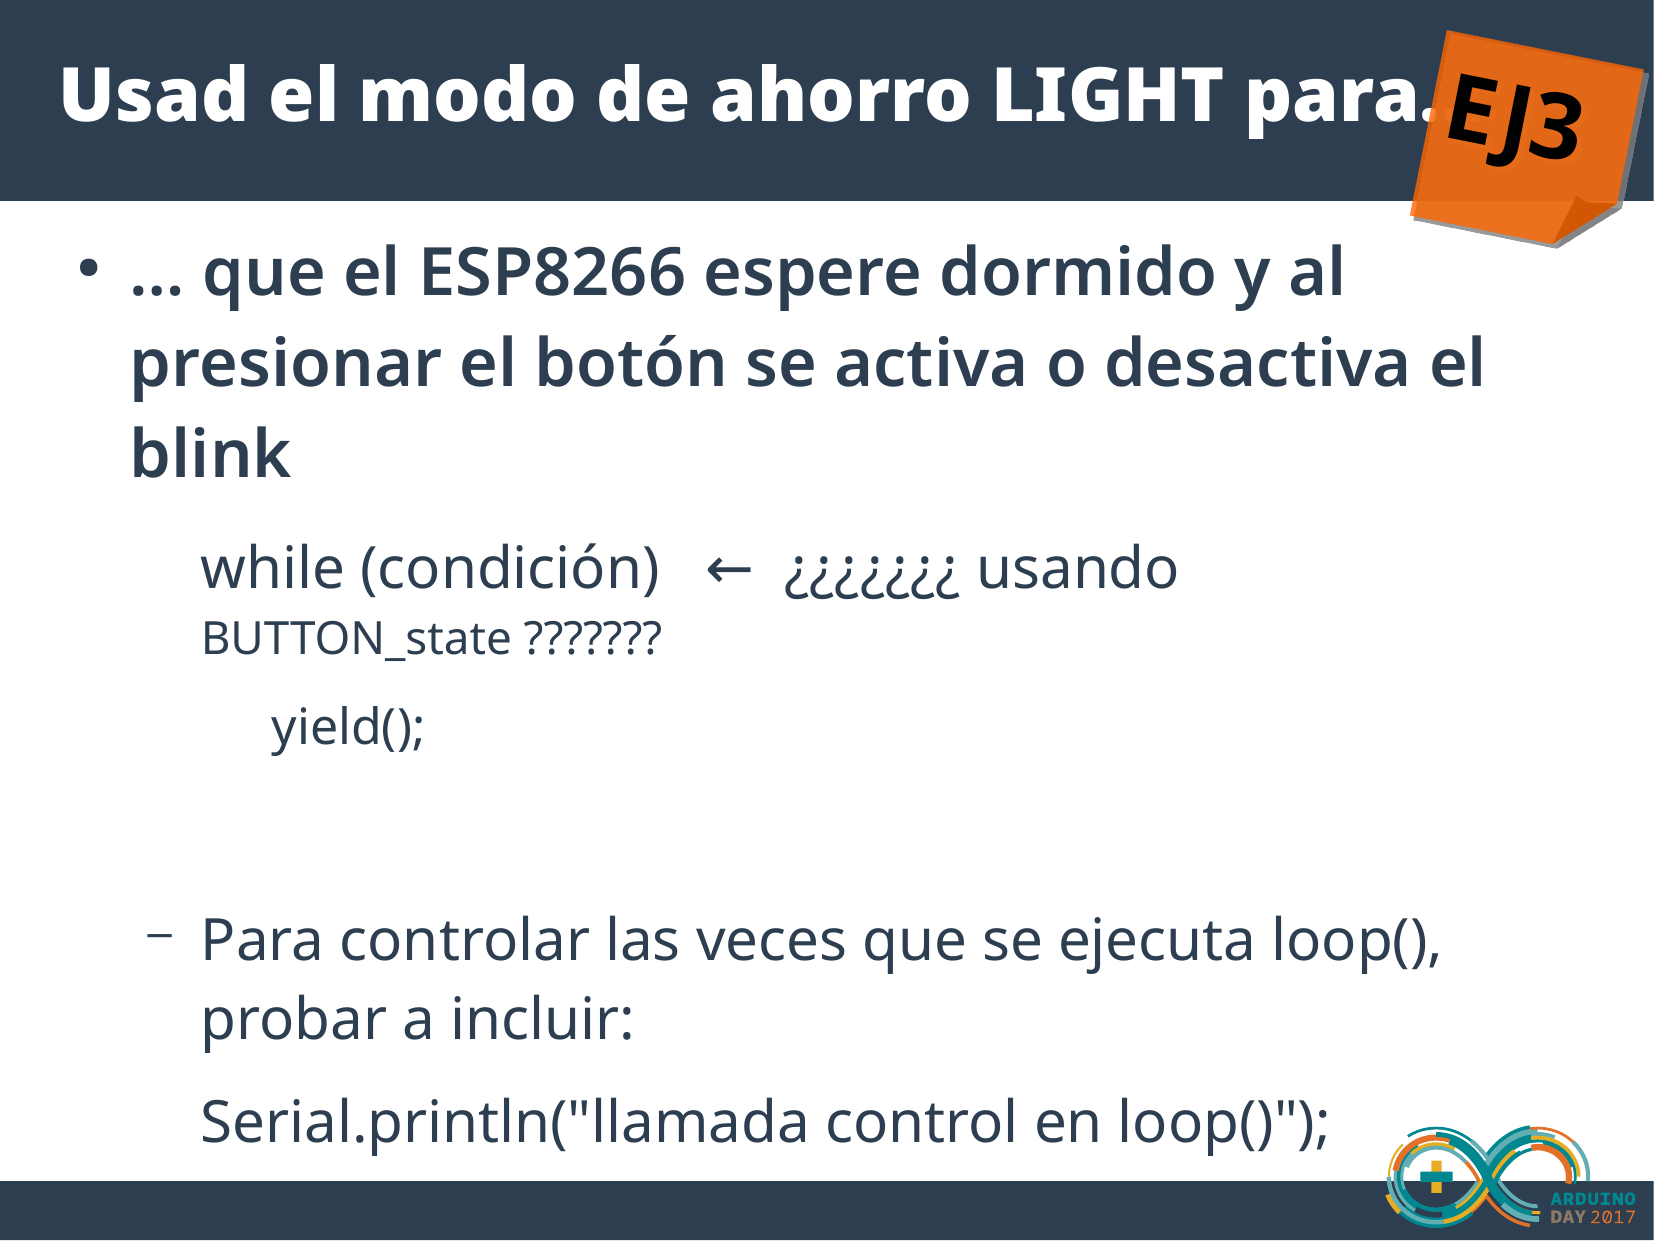

# Usad el modo de ahorro LIGHT para...
EJ3
… que el ESP8266 espere dormido y al presionar el botón se activa o desactiva el blink
while (condición) ← ¿¿¿¿¿¿¿ usando BUTTON_state ???????
yield();
Para controlar las veces que se ejecuta loop(), probar a incluir:
Serial.println("llamada control en loop()");